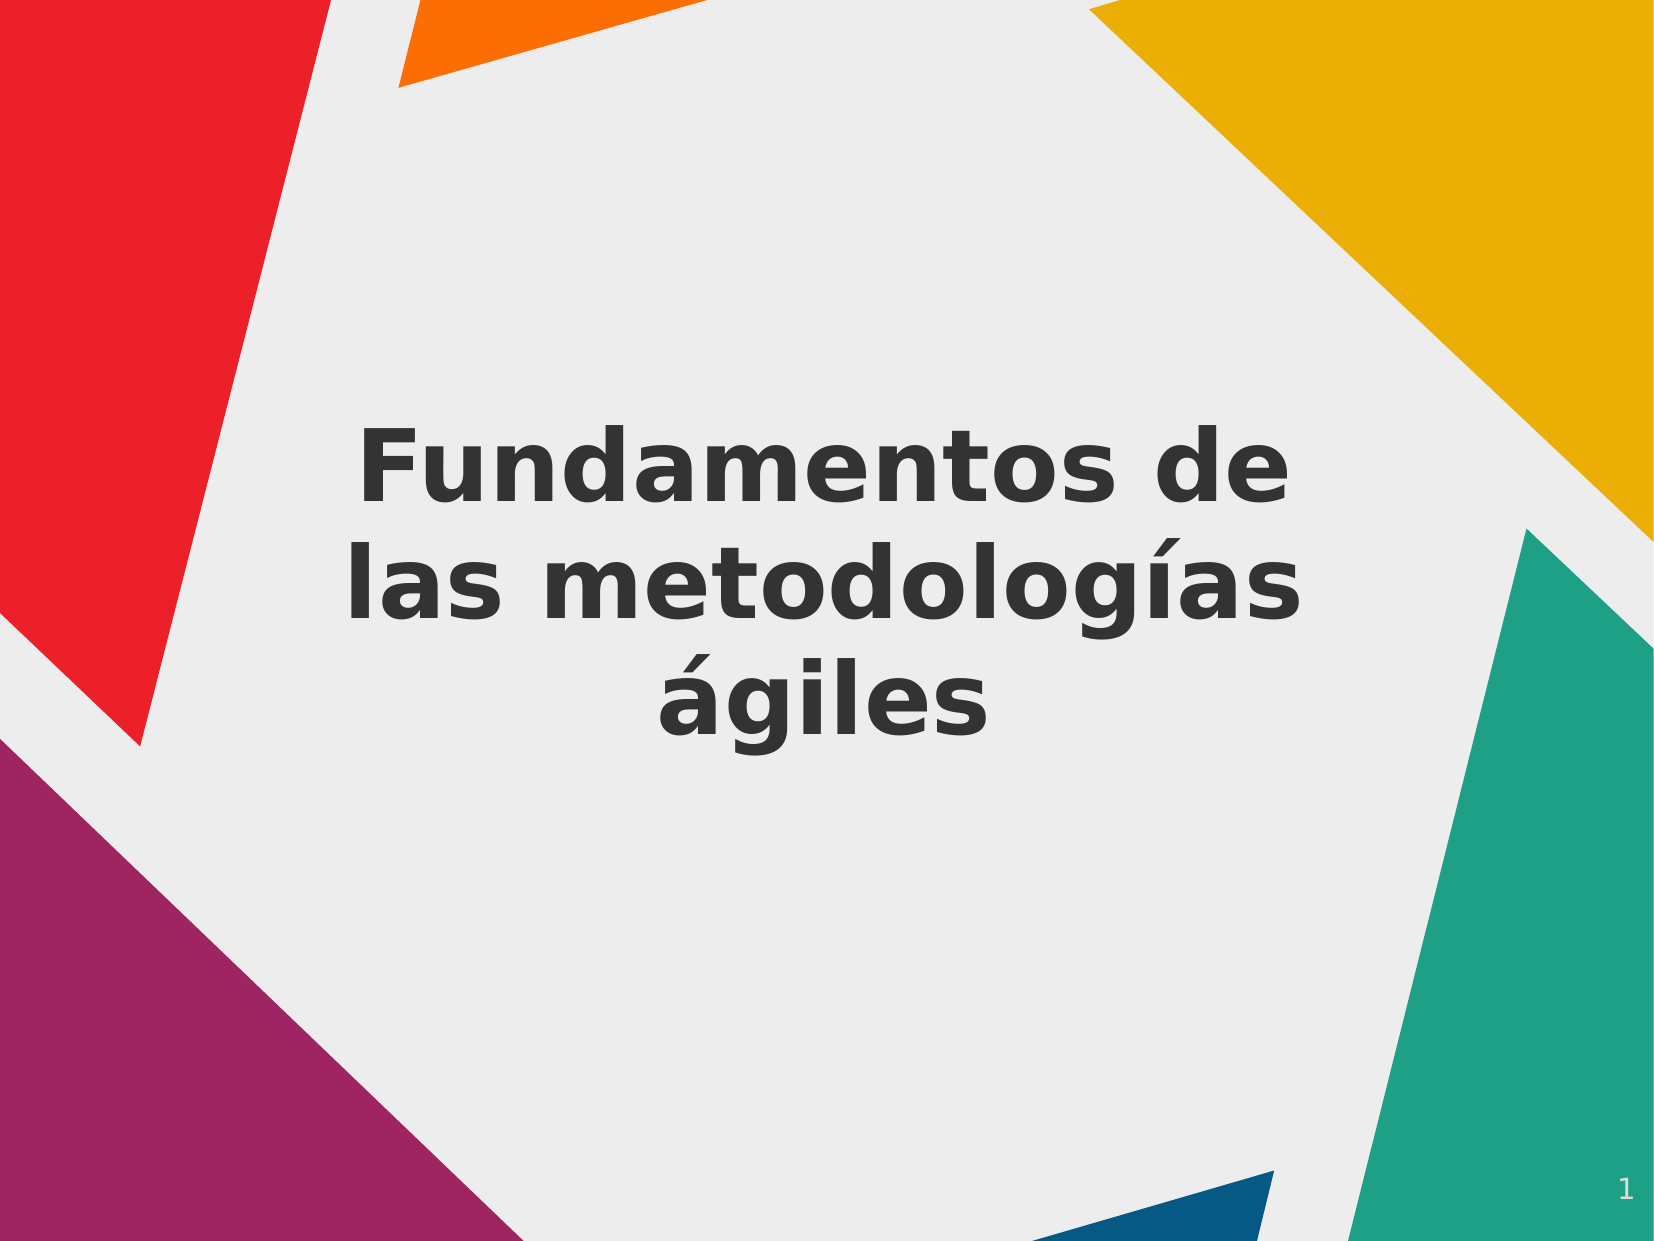

# Fundamentos de las metodologías ágiles
1